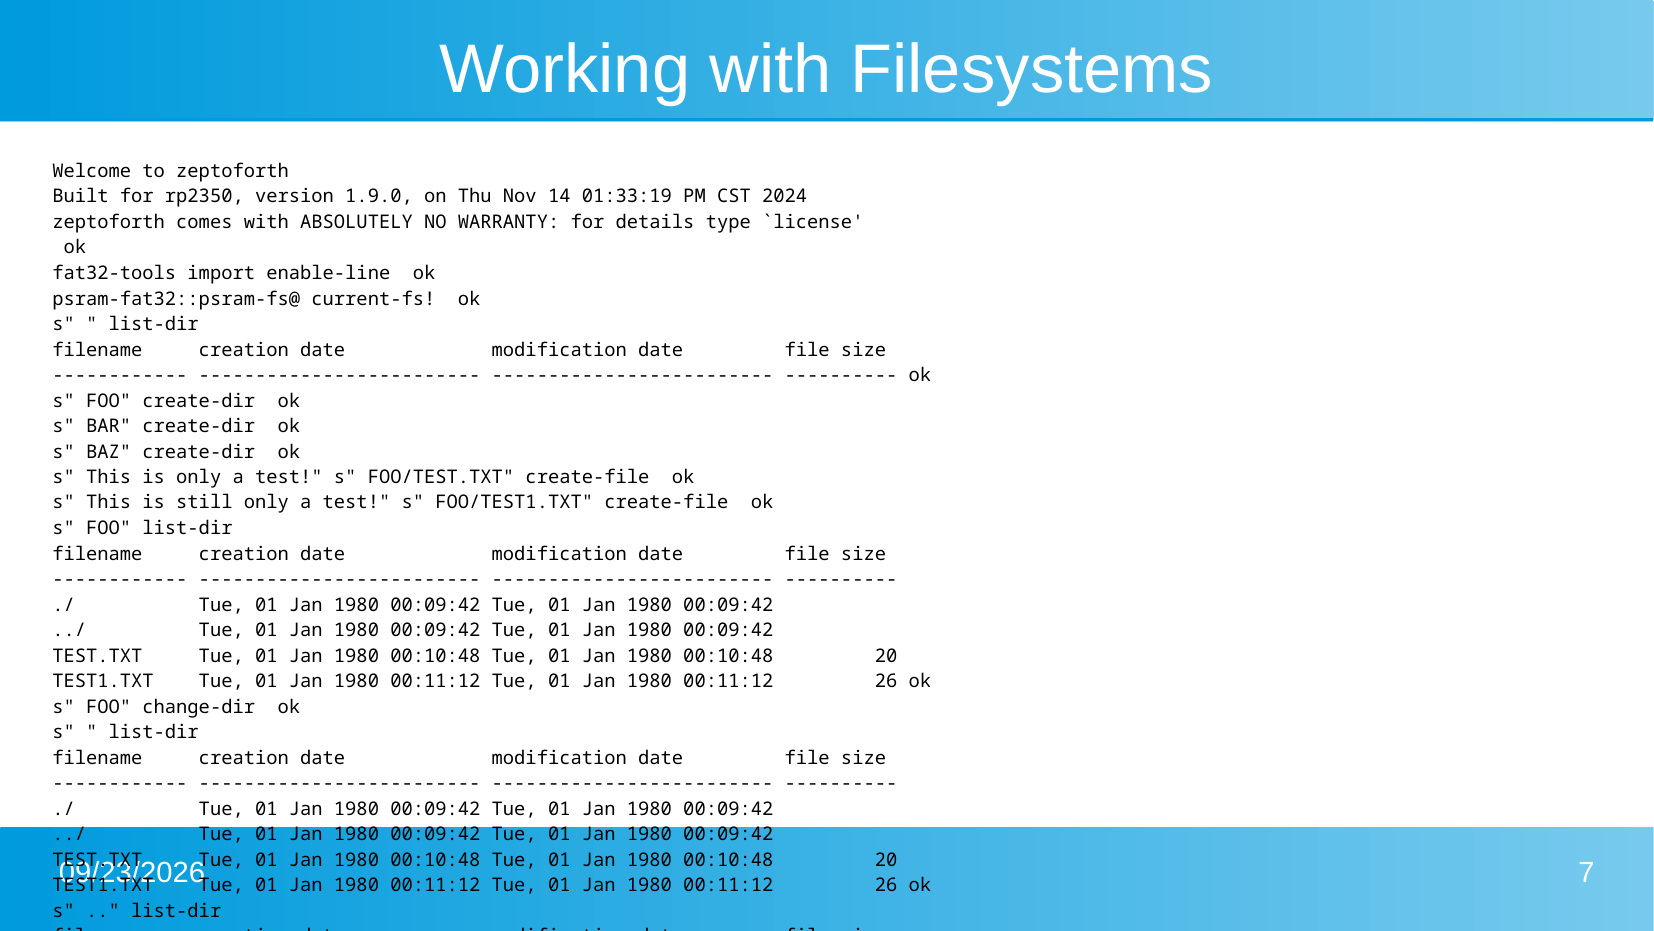

# Working with Filesystems
Welcome to zeptoforth
Built for rp2350, version 1.9.0, on Thu Nov 14 01:33:19 PM CST 2024
zeptoforth comes with ABSOLUTELY NO WARRANTY: for details type `license'
 ok
fat32-tools import enable-line ok
psram-fat32::psram-fs@ current-fs! ok
s" " list-dir
filename creation date modification date file size
------------ ------------------------- ------------------------- ---------- ok
s" FOO" create-dir ok
s" BAR" create-dir ok
s" BAZ" create-dir ok
s" This is only a test!" s" FOO/TEST.TXT" create-file ok
s" This is still only a test!" s" FOO/TEST1.TXT" create-file ok
s" FOO" list-dir
filename creation date modification date file size
------------ ------------------------- ------------------------- ----------
./ Tue, 01 Jan 1980 00:09:42 Tue, 01 Jan 1980 00:09:42
../ Tue, 01 Jan 1980 00:09:42 Tue, 01 Jan 1980 00:09:42
TEST.TXT Tue, 01 Jan 1980 00:10:48 Tue, 01 Jan 1980 00:10:48 20
TEST1.TXT Tue, 01 Jan 1980 00:11:12 Tue, 01 Jan 1980 00:11:12 26 ok
s" FOO" change-dir ok
s" " list-dir
filename creation date modification date file size
------------ ------------------------- ------------------------- ----------
./ Tue, 01 Jan 1980 00:09:42 Tue, 01 Jan 1980 00:09:42
../ Tue, 01 Jan 1980 00:09:42 Tue, 01 Jan 1980 00:09:42
TEST.TXT Tue, 01 Jan 1980 00:10:48 Tue, 01 Jan 1980 00:10:48 20
TEST1.TXT Tue, 01 Jan 1980 00:11:12 Tue, 01 Jan 1980 00:11:12 26 ok
s" .." list-dir
filename creation date modification date file size
------------ ------------------------- ------------------------- ----------
FOO/ Tue, 01 Jan 1980 00:09:42 Tue, 01 Jan 1980 00:11:12
BAR/ Tue, 01 Jan 1980 00:09:45 Tue, 01 Jan 1980 00:09:44
BAZ/ Tue, 01 Jan 1980 00:09:50 Tue, 01 Jan 1980 00:09:50 ok
7